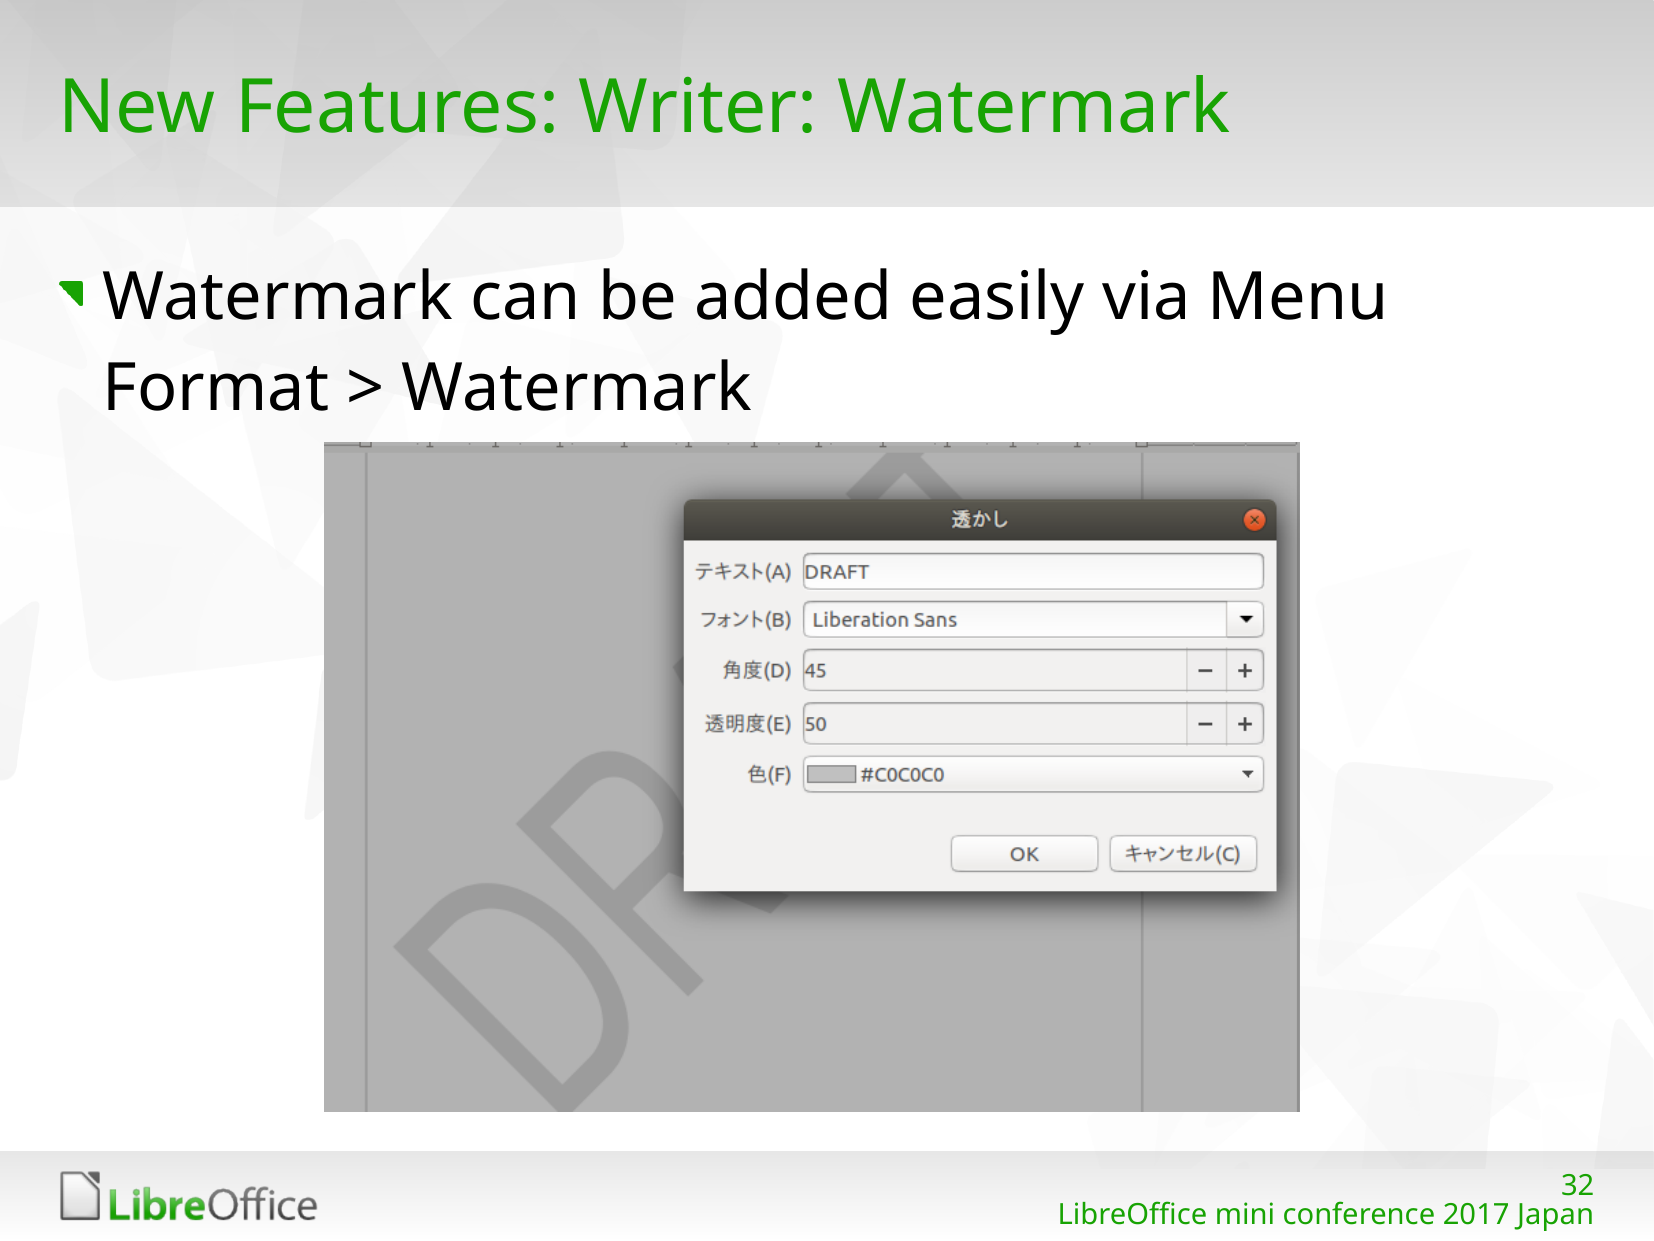

# New Features: Writer: Watermark
Watermark can be added easily via Menu Format > Watermark
32
 LibreOffice mini conference 2017 Japan